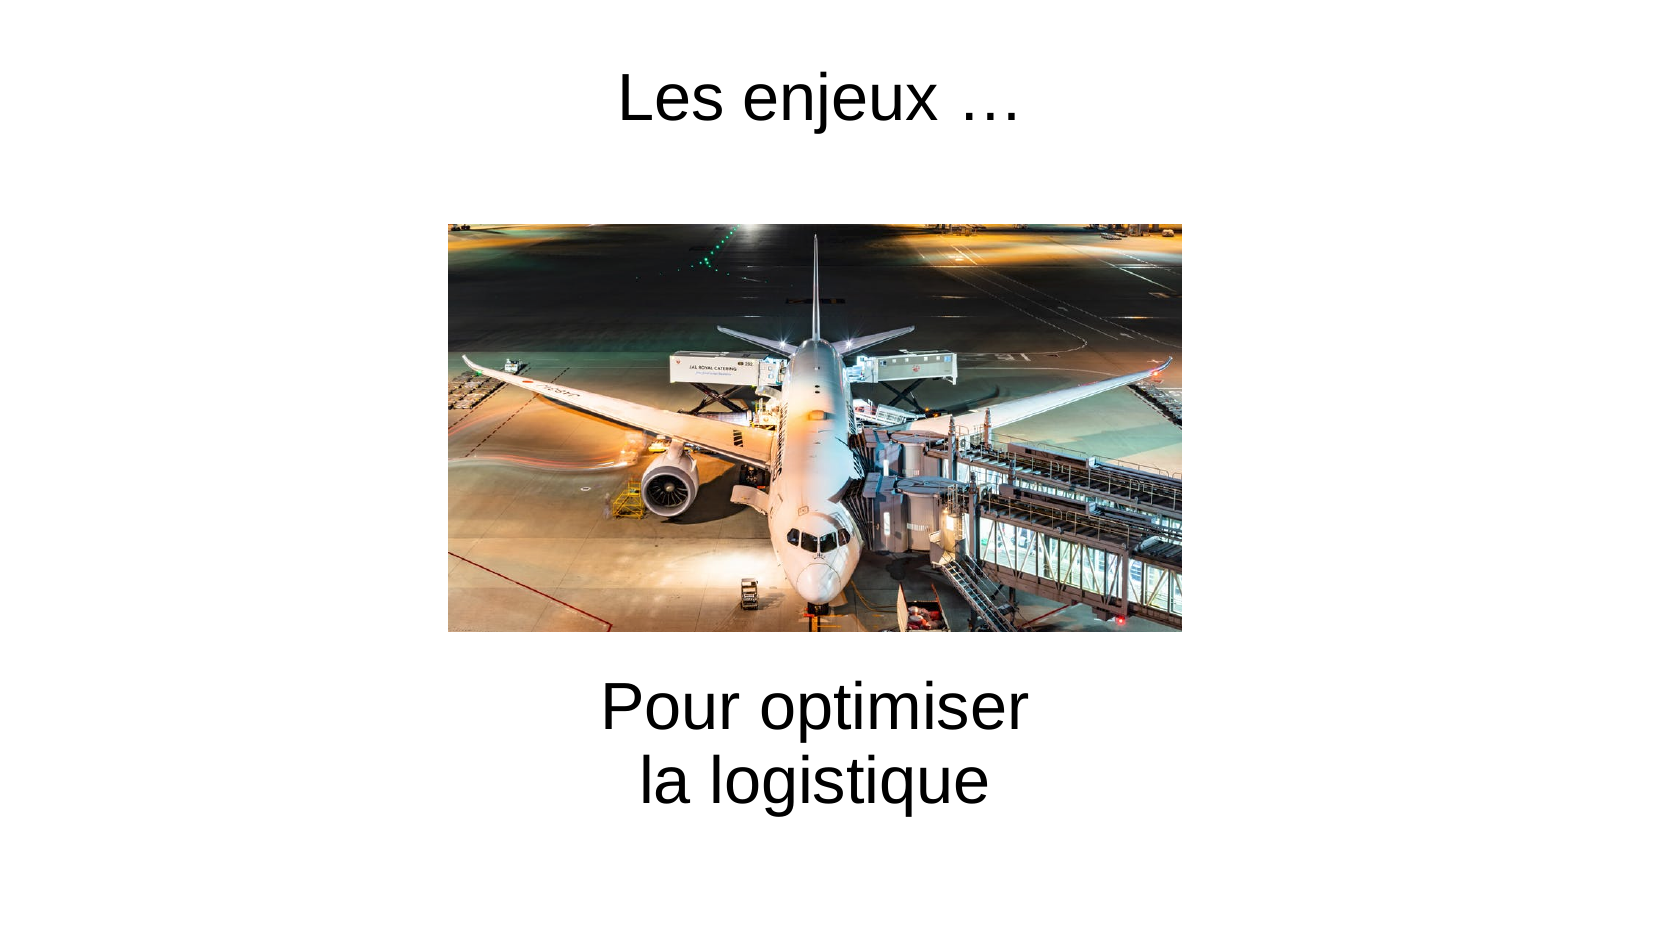

Les enjeux …
Pour optimiser
la logistique